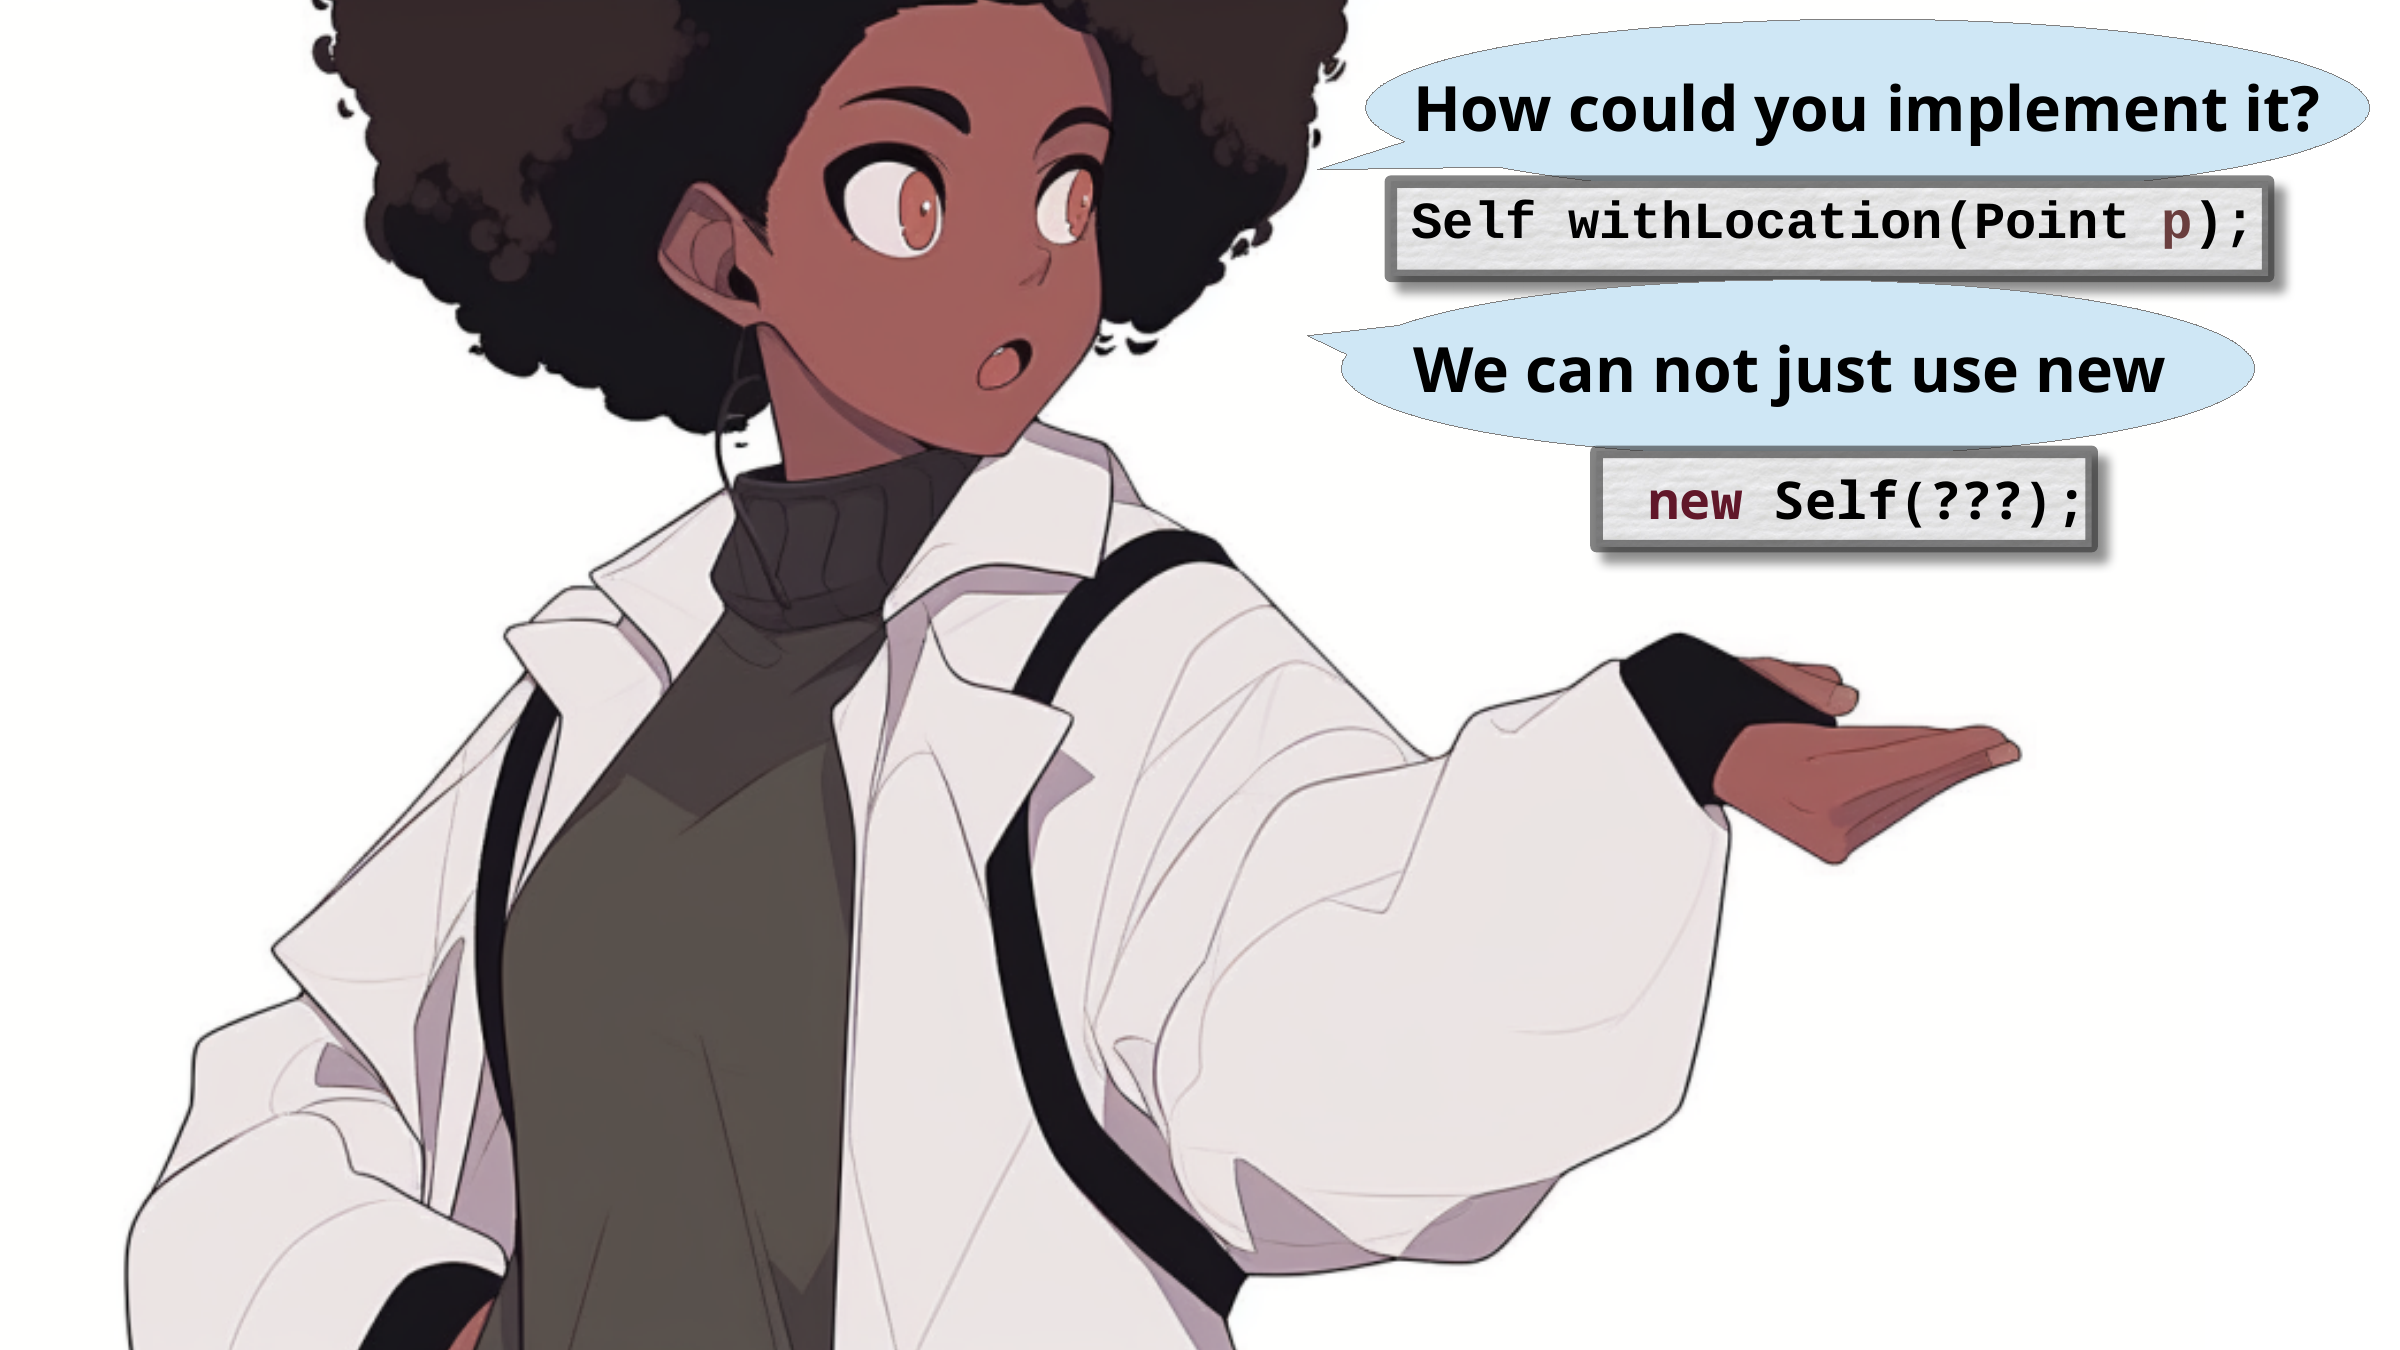

How could you implement it?
Self withLocation(Point p);
We can not just use new
 new Self(???);